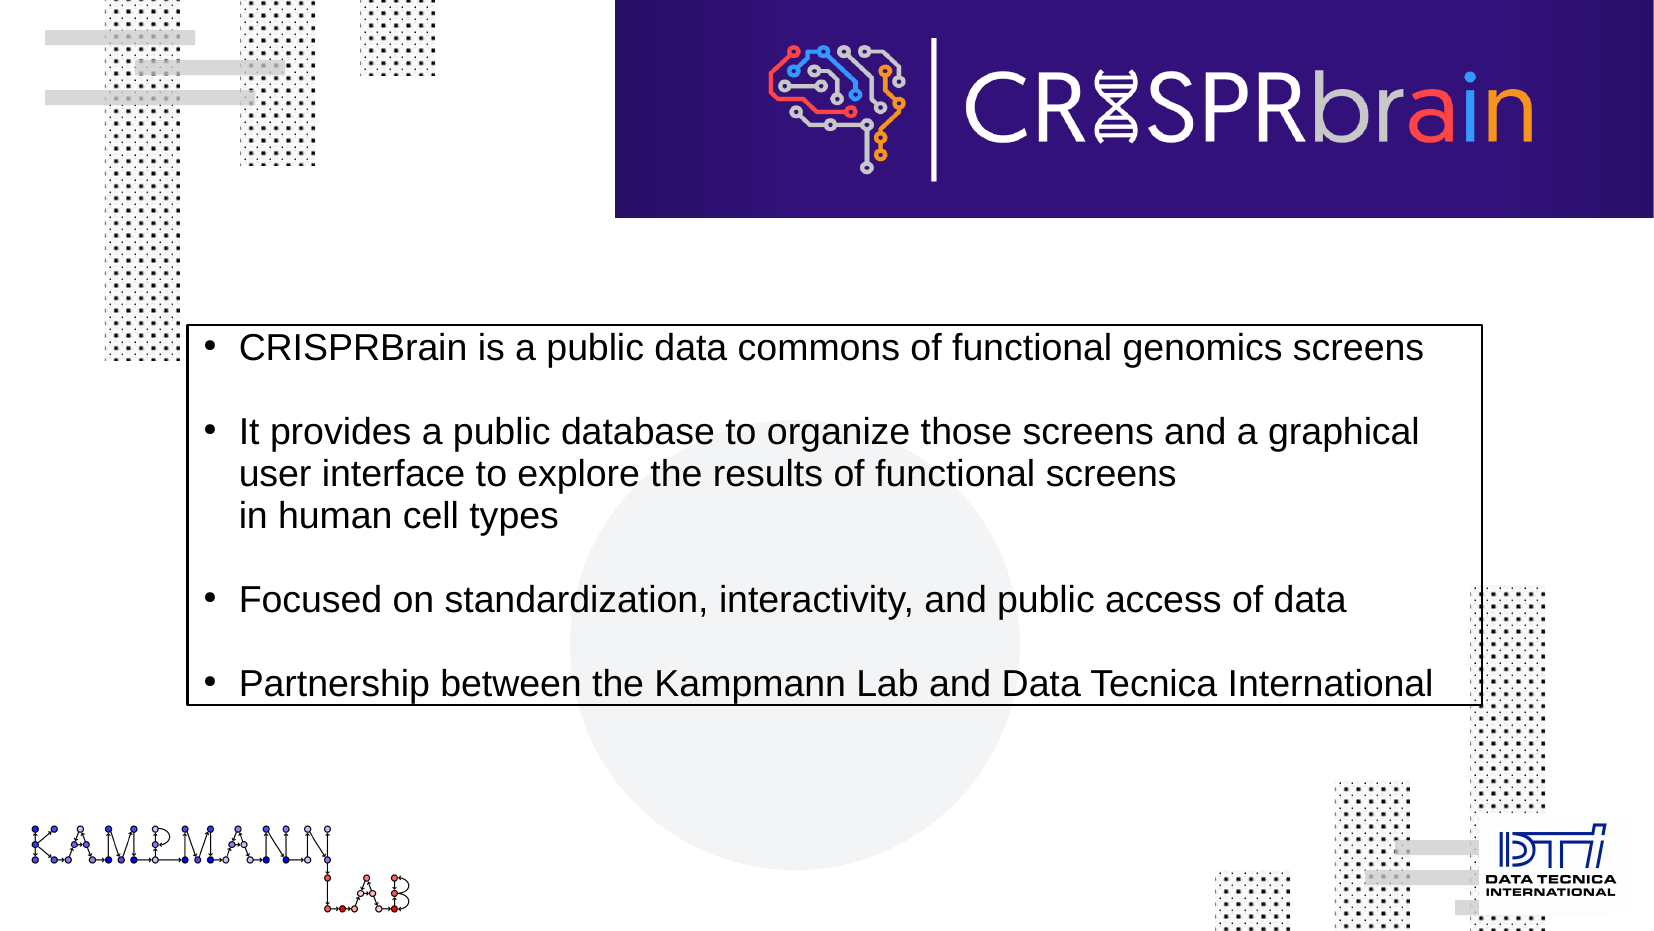

CRISPRBrain is a public data commons of functional genomics screens
It provides a public database to organize those screens and a graphical
user interface to explore the results of functional screens
in human cell types
Focused on standardization, interactivity, and public access of data
Partnership between the Kampmann Lab and Data Tecnica International